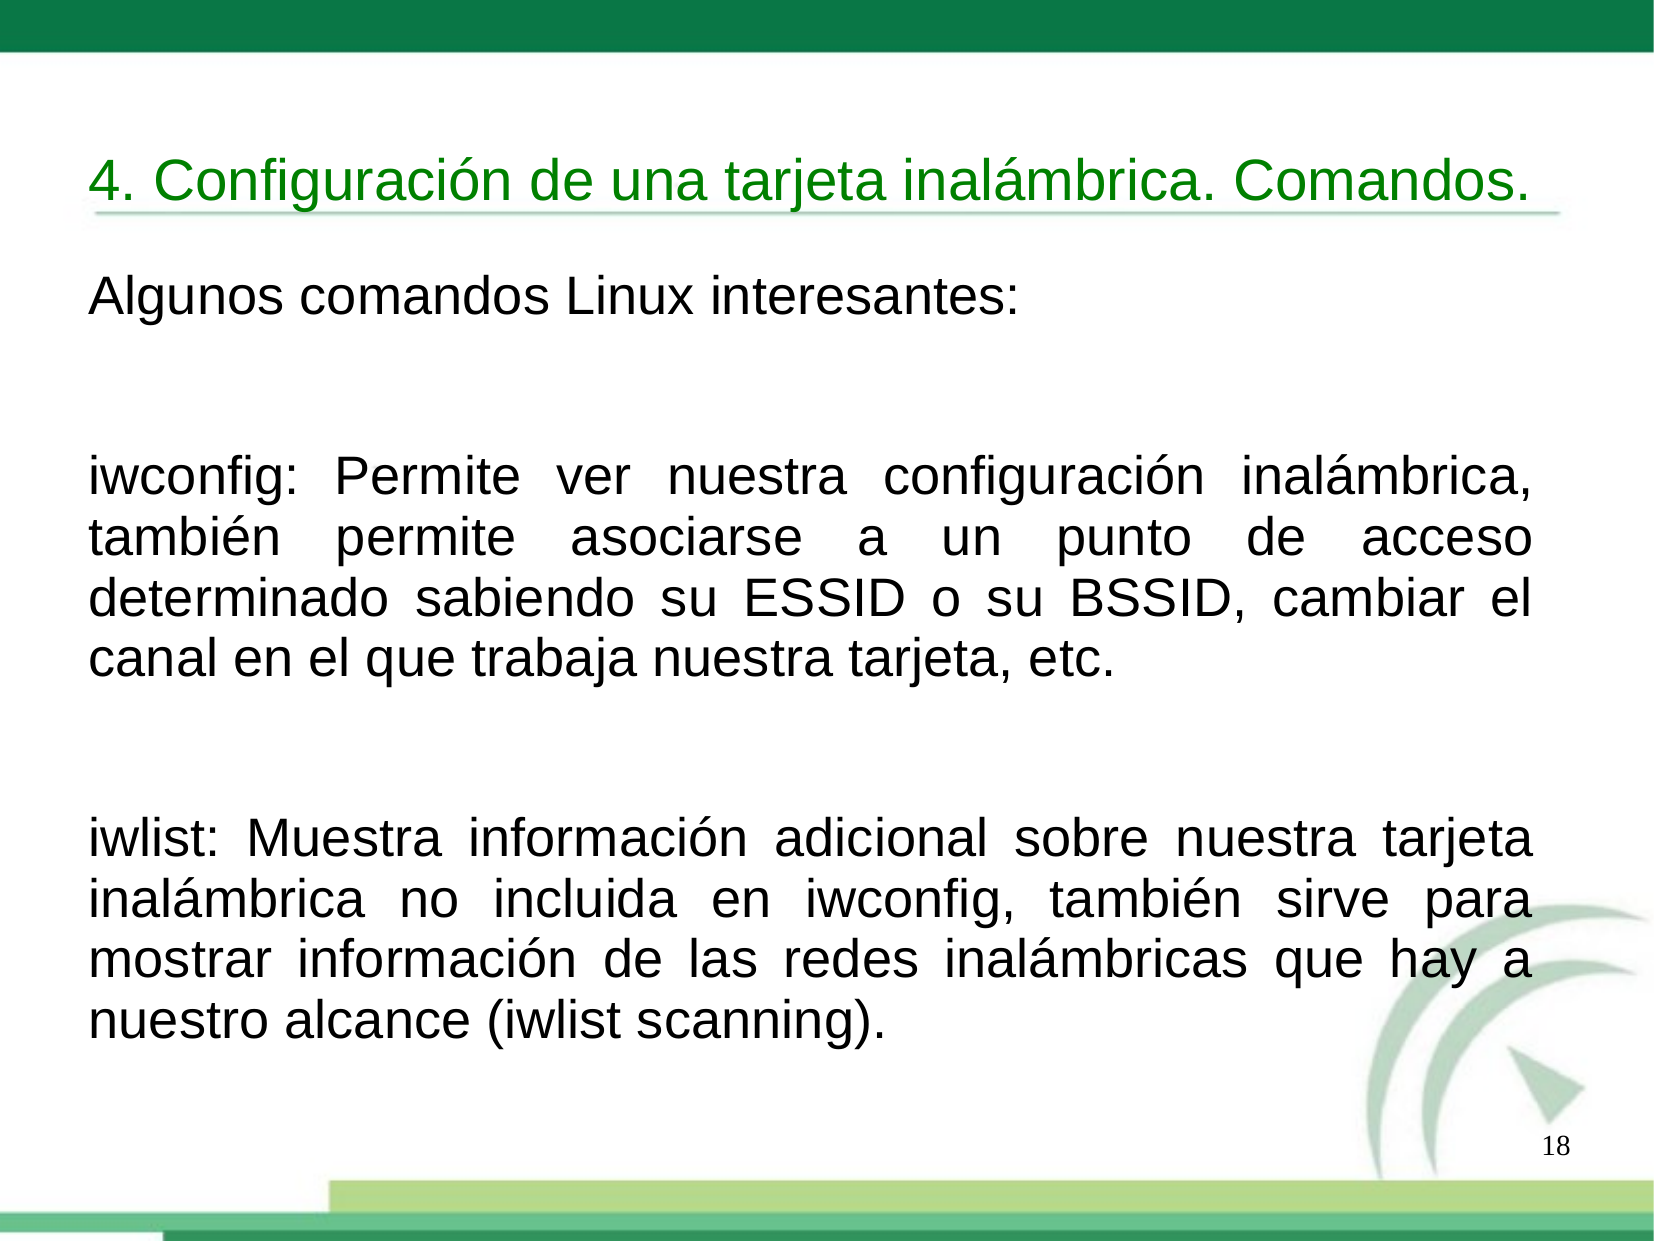

4. Configuración de una tarjeta inalámbrica. Comandos.
# Algunos comandos Linux interesantes:
iwconfig: Permite ver nuestra configuración inalámbrica, también permite asociarse a un punto de acceso determinado sabiendo su ESSID o su BSSID, cambiar el canal en el que trabaja nuestra tarjeta, etc.
iwlist: Muestra información adicional sobre nuestra tarjeta inalámbrica no incluida en iwconfig, también sirve para mostrar información de las redes inalámbricas que hay a nuestro alcance (iwlist scanning).
18